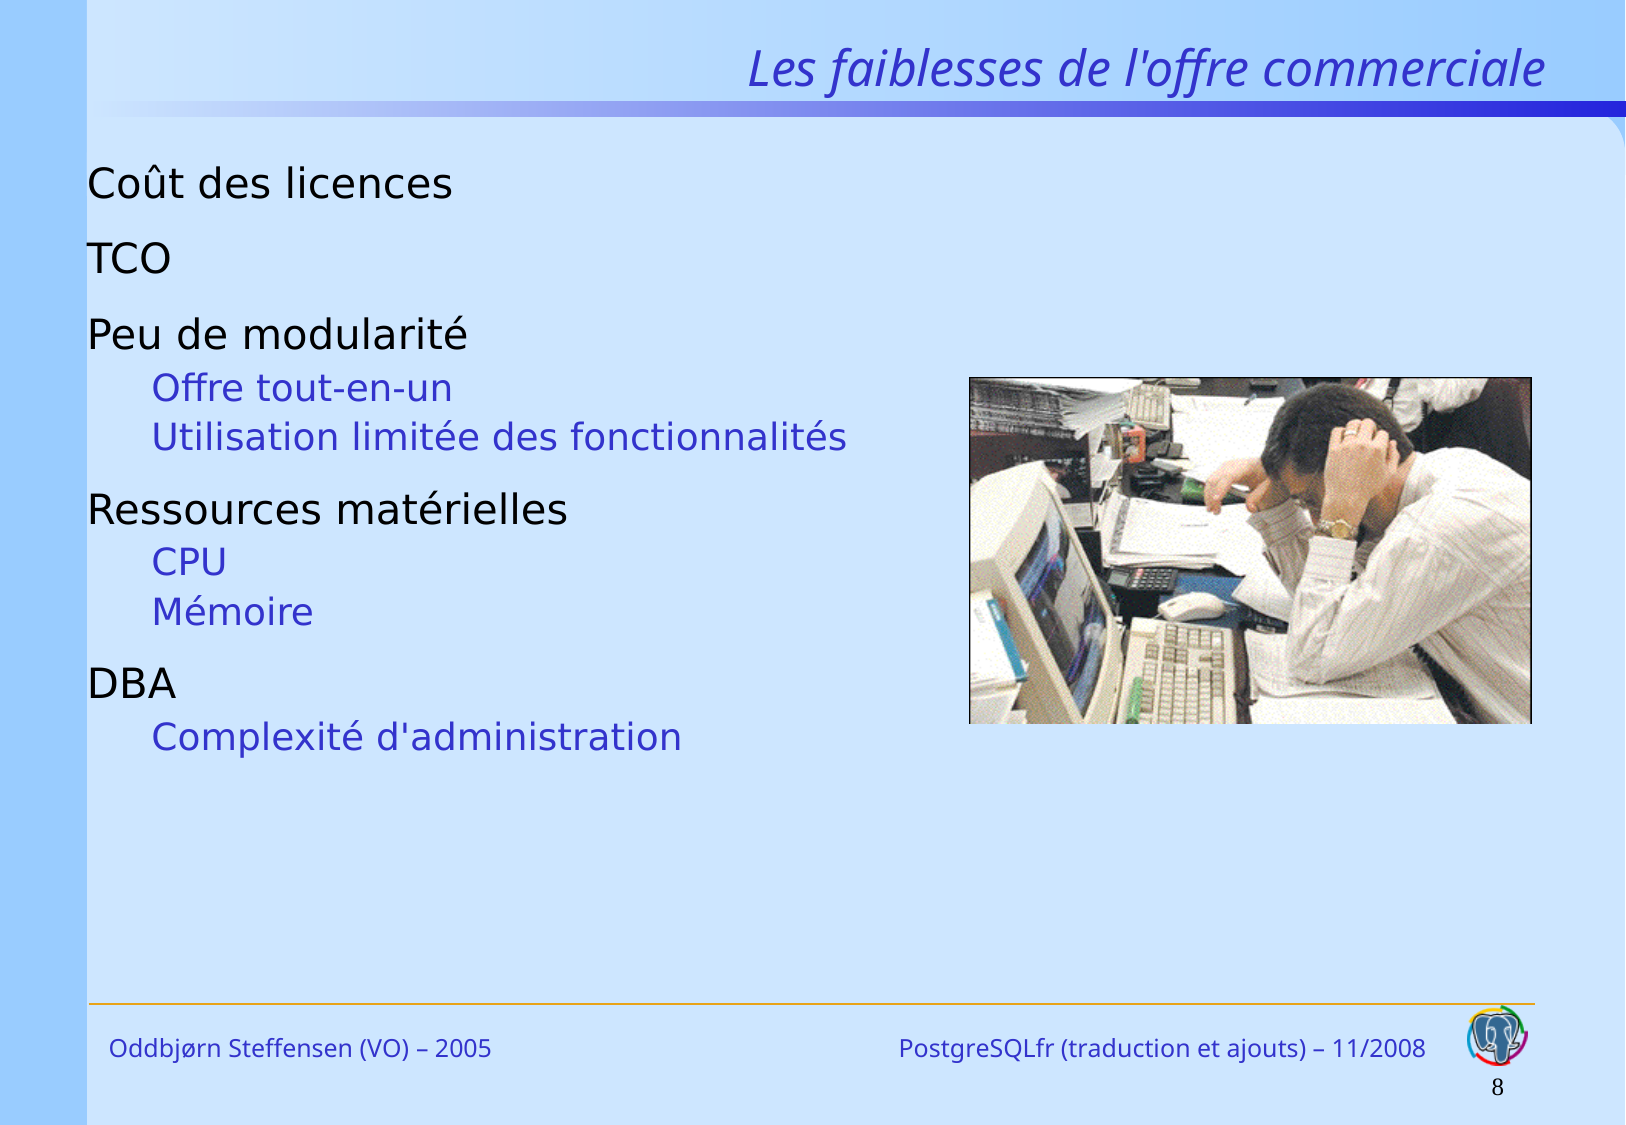

# Les faiblesses de l'offre commerciale
Coût des licences
TCO
Peu de modularité
Offre tout-en-un
Utilisation limitée des fonctionnalités
Ressources matérielles
CPU
Mémoire
DBA
Complexité d'administration